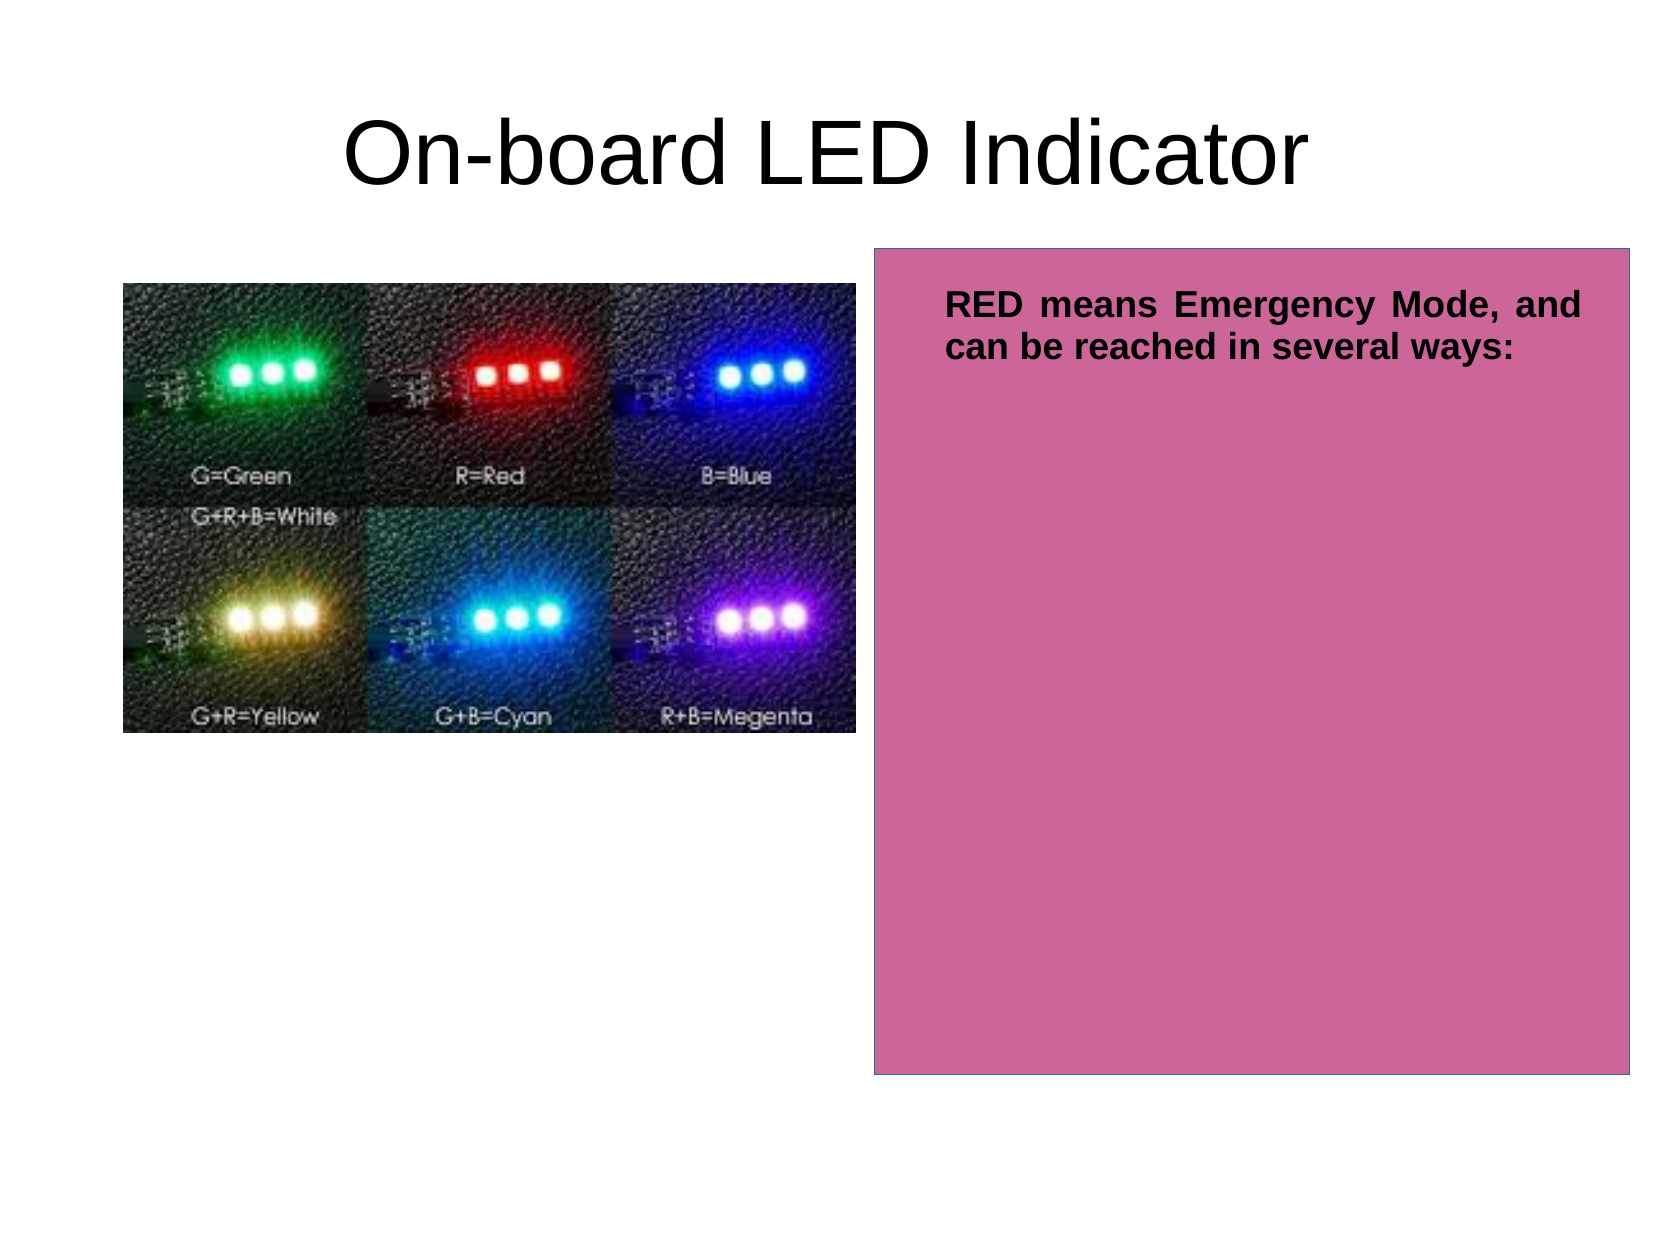

# On-board LED Indicator
RED means Emergency Mode, and can be reached in several ways: